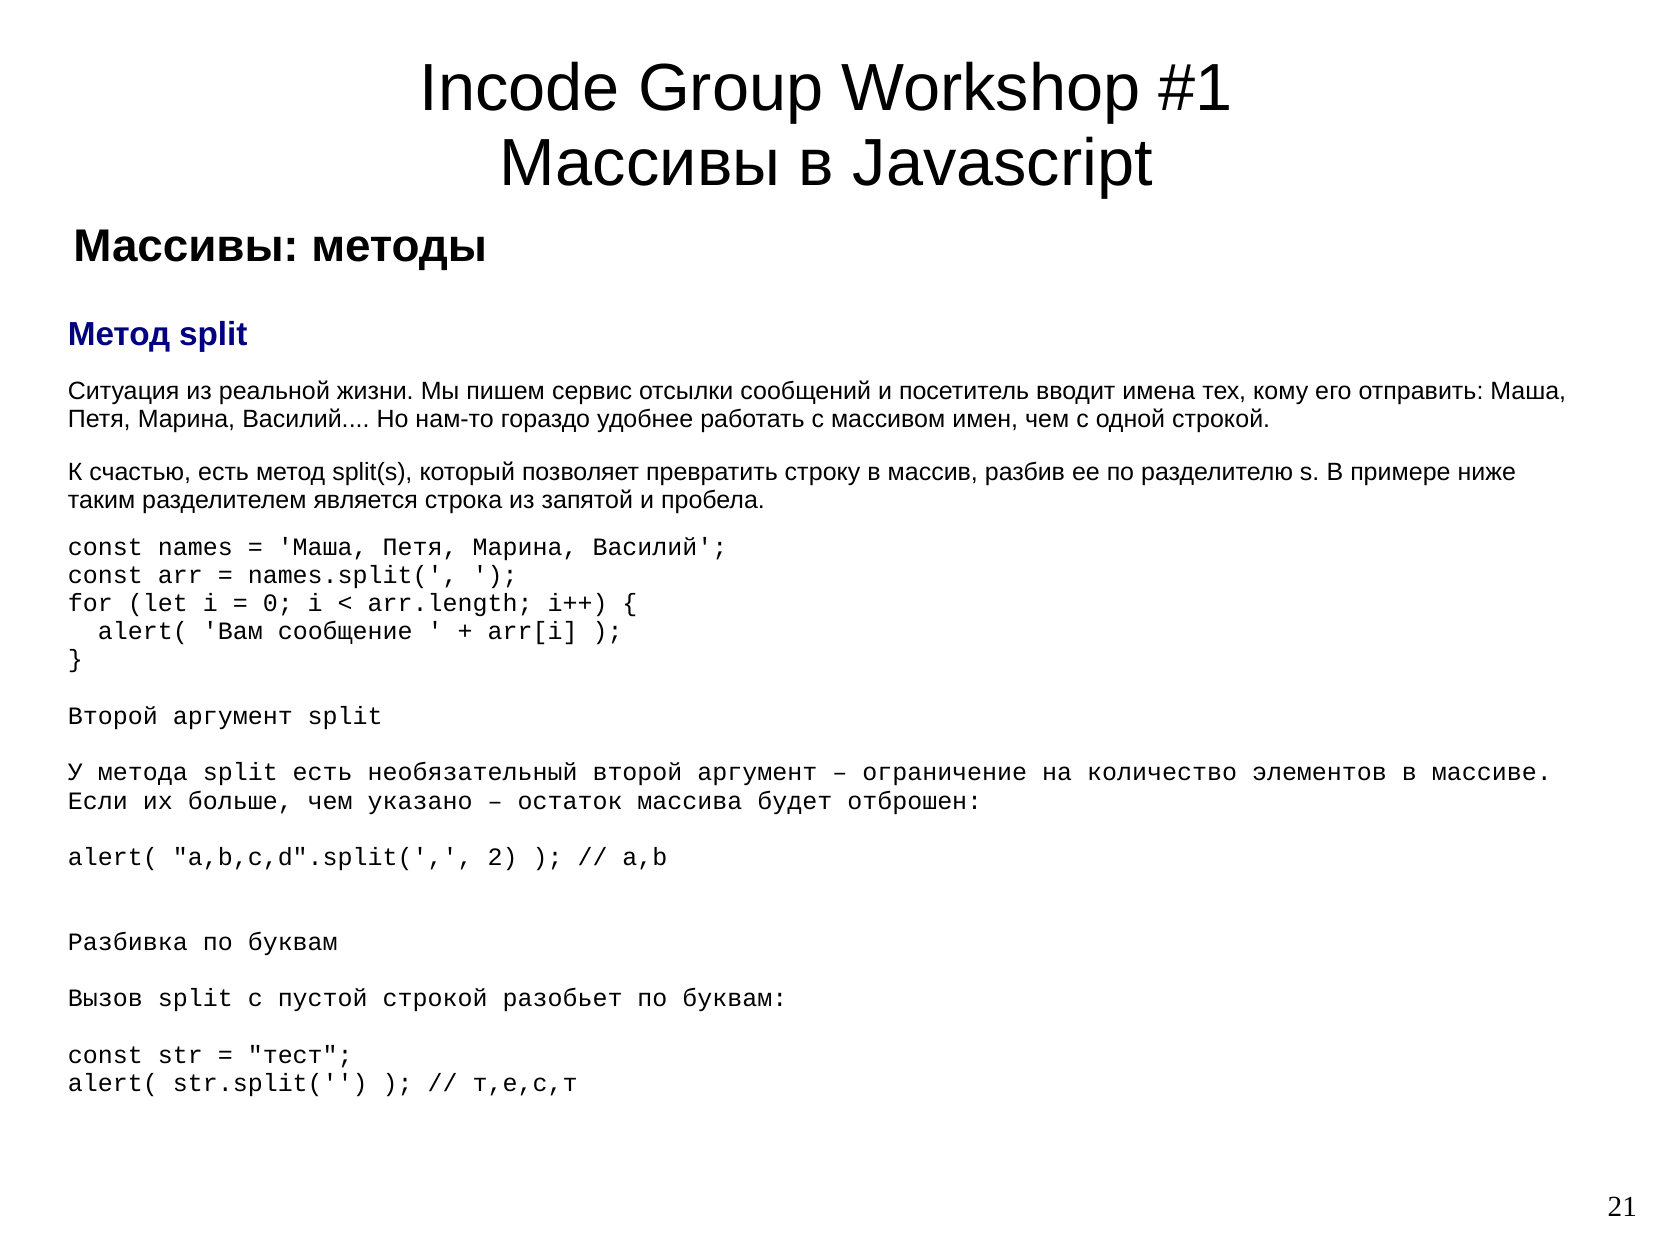

# Incode Group Workshop #1 Массивы в Javascript
Массивы: методы
Метод split
Ситуация из реальной жизни. Мы пишем сервис отсылки сообщений и посетитель вводит имена тех, кому его отправить: Маша, Петя, Марина, Василий.... Но нам-то гораздо удобнее работать с массивом имен, чем с одной строкой.
К счастью, есть метод split(s), который позволяет превратить строку в массив, разбив ее по разделителю s. В примере ниже таким разделителем является строка из запятой и пробела.
const names = 'Маша, Петя, Марина, Василий';
const arr = names.split(', ');
for (let i = 0; i < arr.length; i++) {
 alert( 'Вам сообщение ' + arr[i] );
}
Второй аргумент split
У метода split есть необязательный второй аргумент – ограничение на количество элементов в массиве. Если их больше, чем указано – остаток массива будет отброшен:
alert( "a,b,c,d".split(',', 2) ); // a,b
Разбивка по буквам
Вызов split с пустой строкой разобьет по буквам:
const str = "тест";
alert( str.split('') ); // т,е,с,т
21